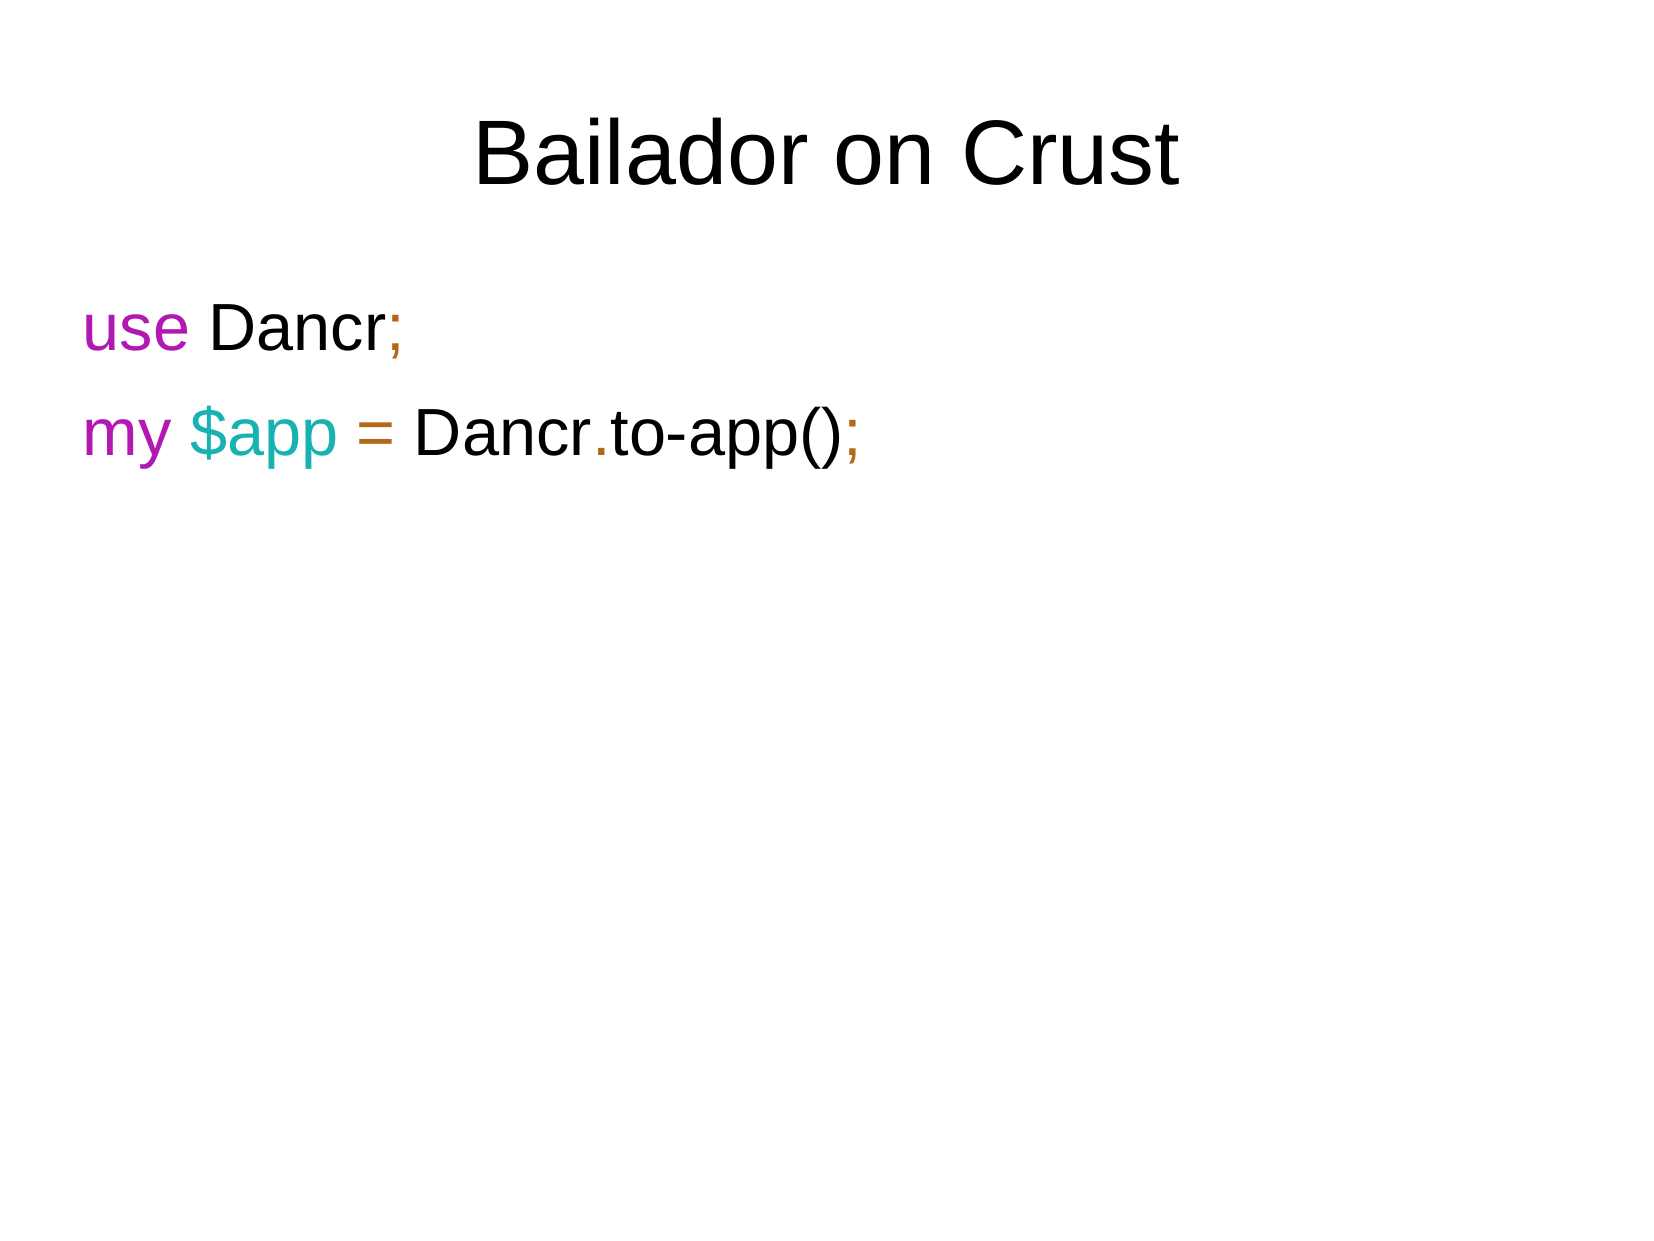

# Bailador on Crust
use Dancr;
my $app = Dancr.to-app();